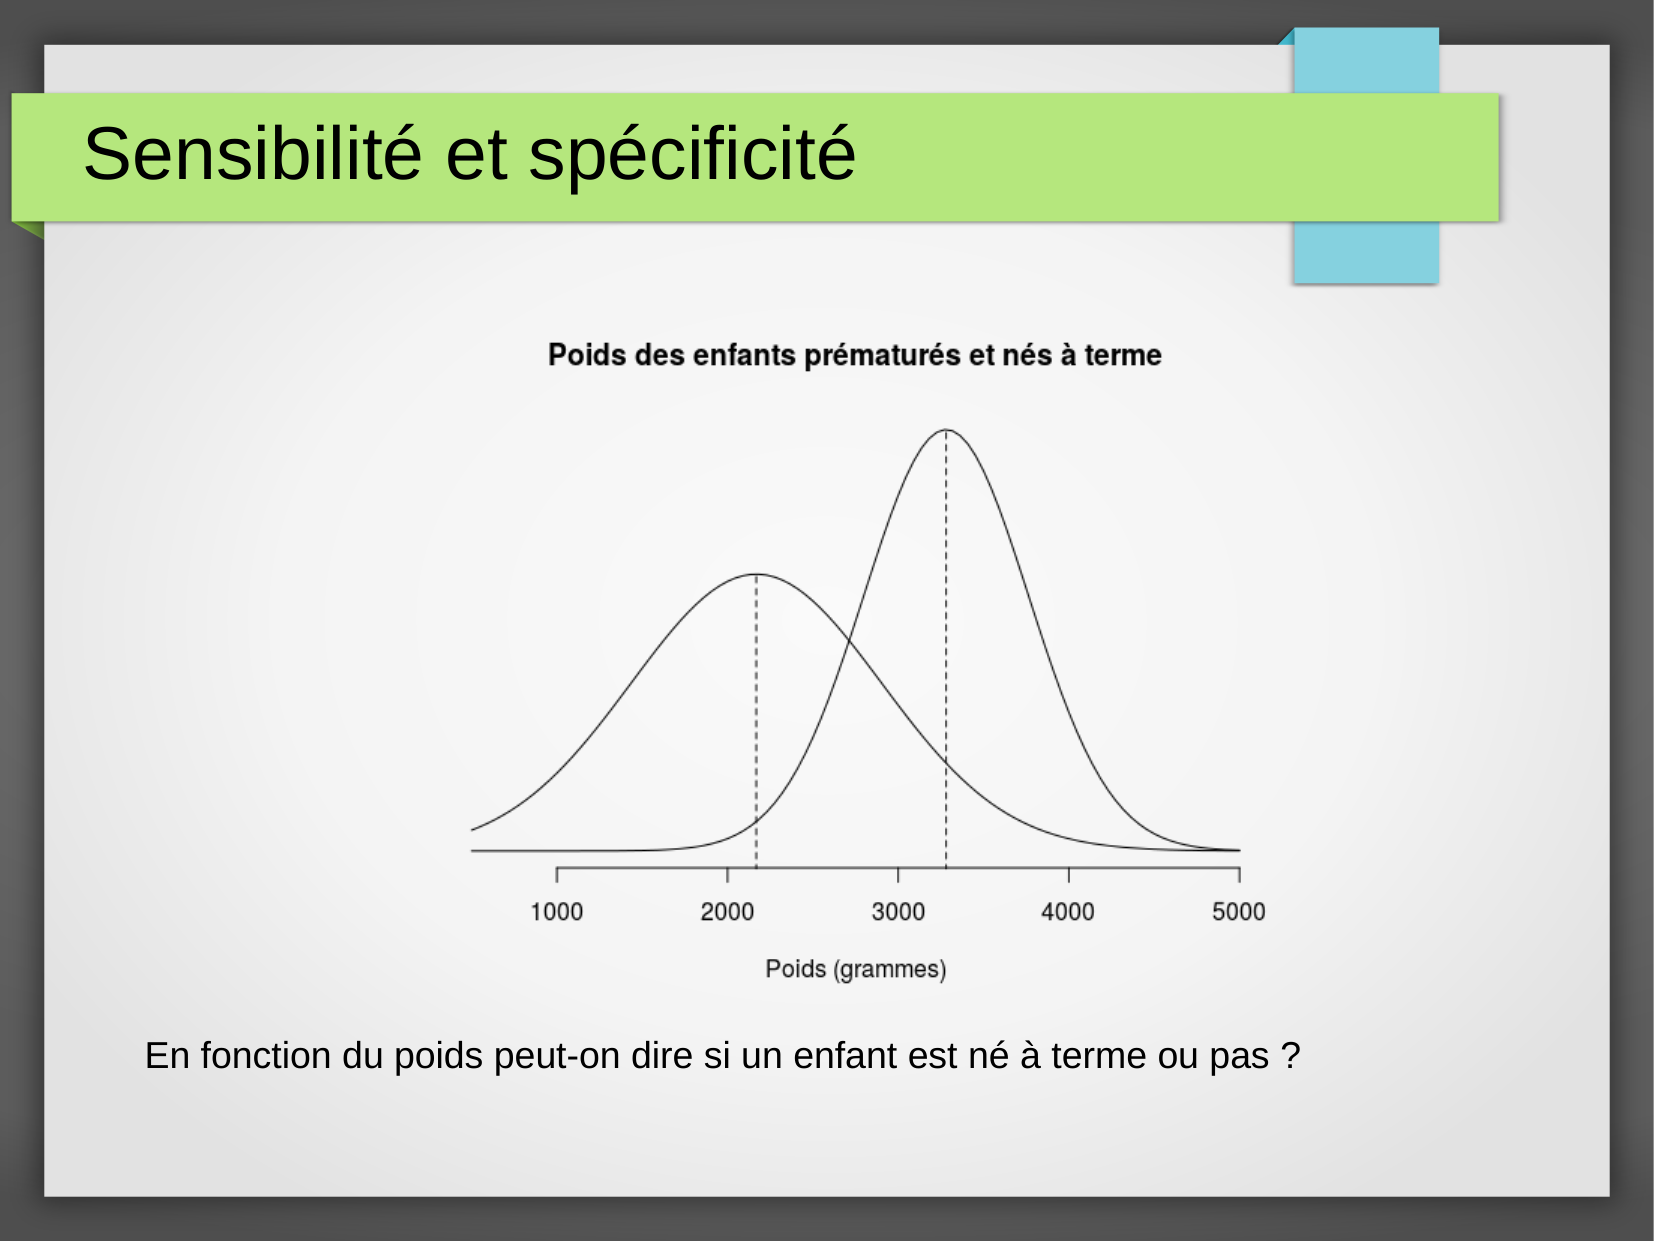

# Sensibilité et spécificité
En fonction du poids peut-on dire si un enfant est né à terme ou pas ?